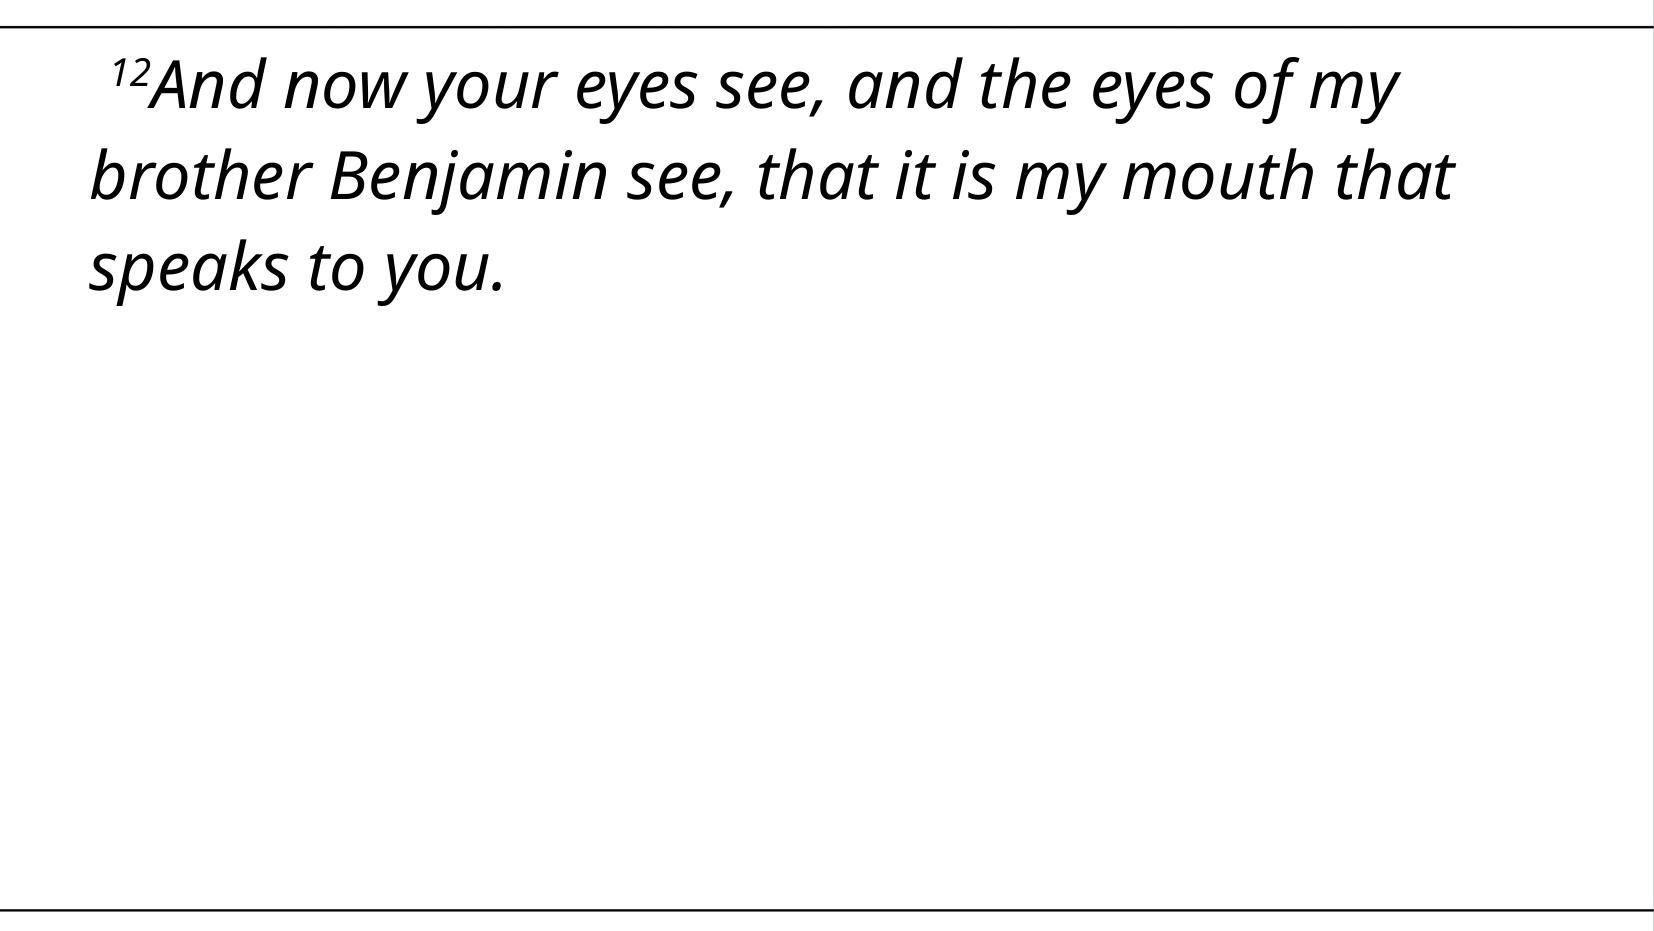

12And now your eyes see, and the eyes of my brother Benjamin see, that it is my mouth that speaks to you.